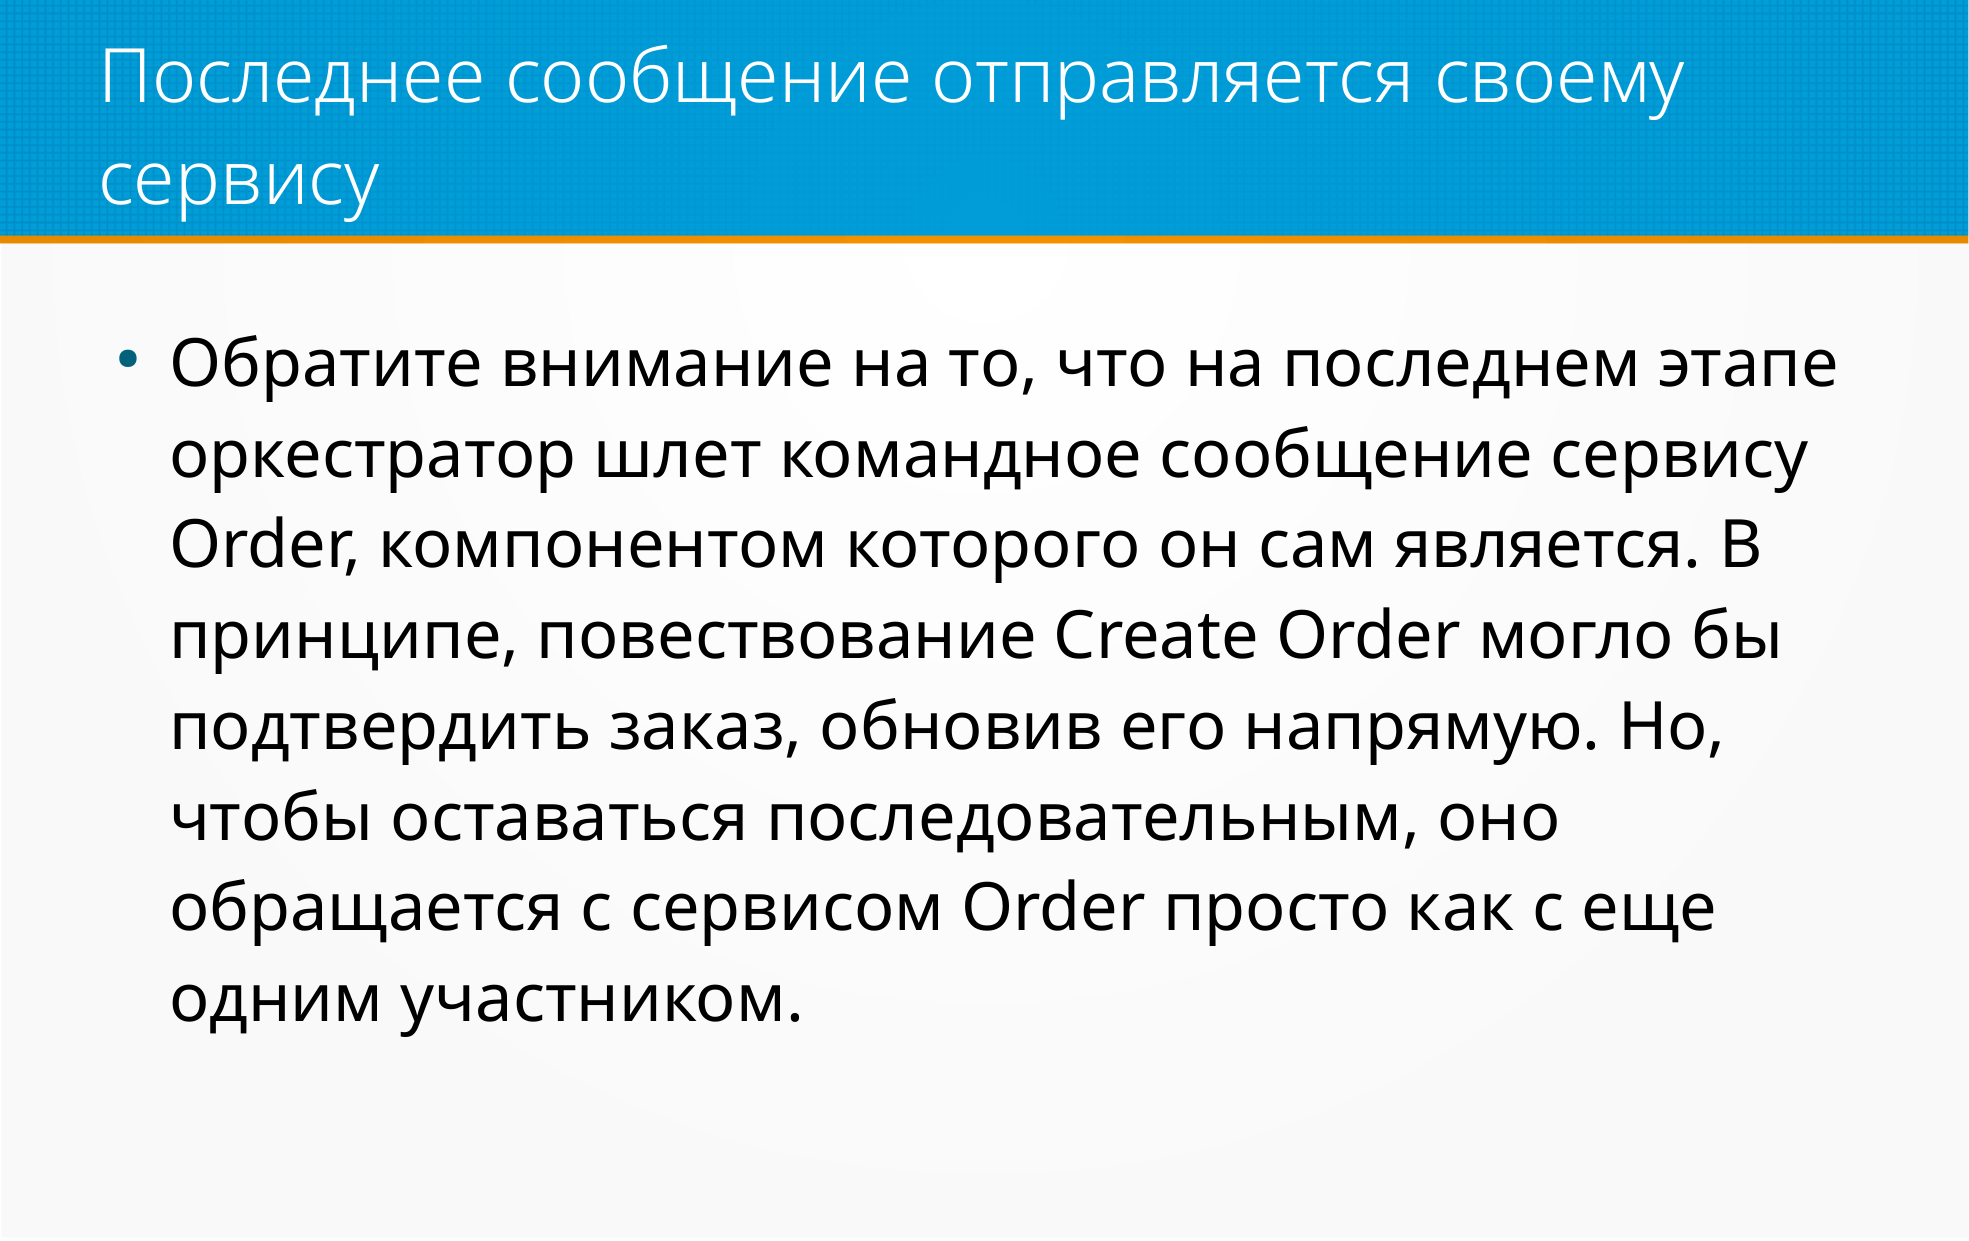

# Последнее сообщение отправляется своему сервису
Обратите внимание на то, что на последнем этапе оркестратор шлет командное сообщение сервису Order, компонентом которого он сам является. В принципе, повествование Create Order могло бы подтвердить заказ, обновив его напрямую. Но, чтобы оставаться последовательным, оно обращается с сервисом Order просто как с еще одним участником.